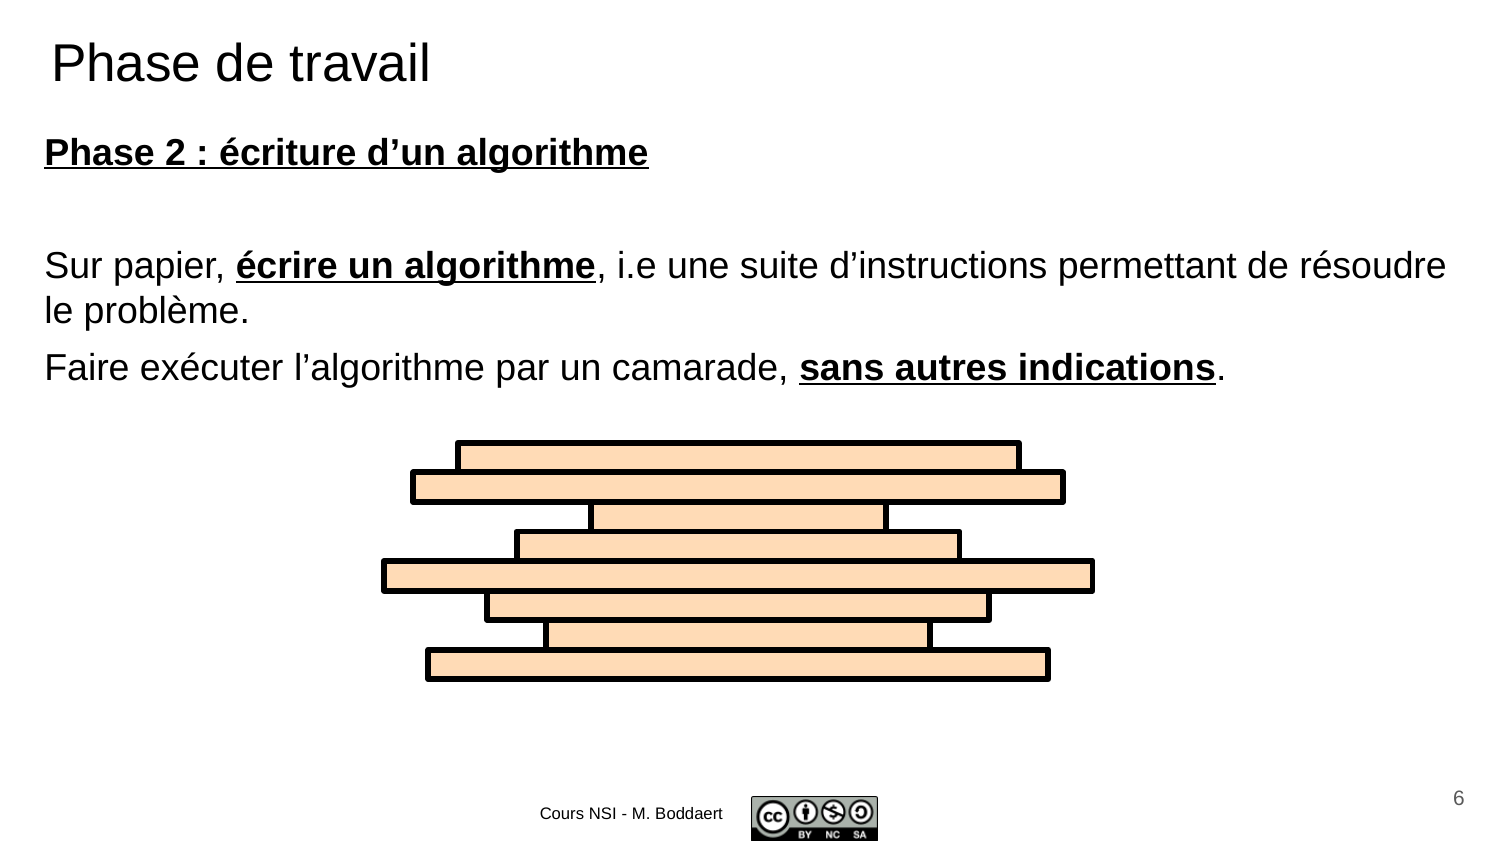

# Phase de travail
Phase 2 : écriture d’un algorithme
Sur papier, écrire un algorithme, i.e une suite d’instructions permettant de résoudre le problème.
Faire exécuter l’algorithme par un camarade, sans autres indications.